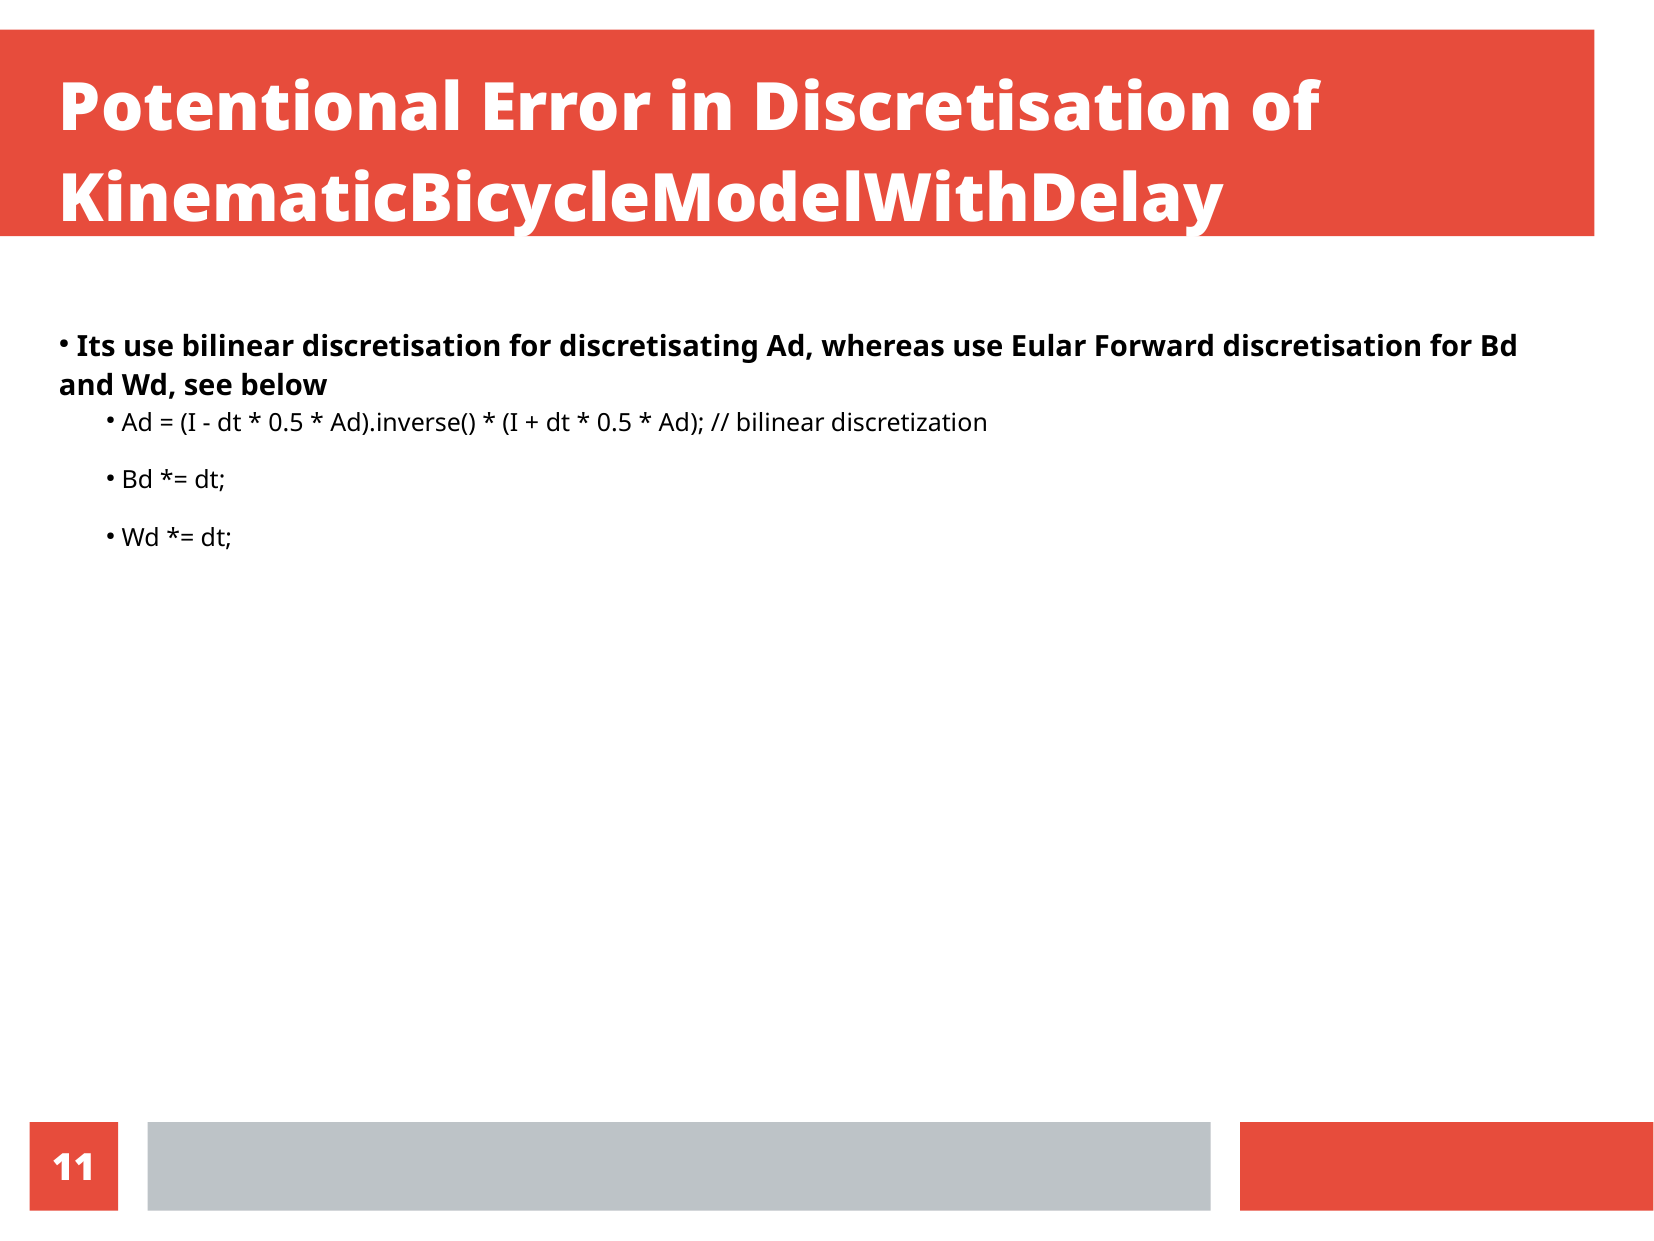

# Potentional Error in Discretisation of KinematicBicycleModelWithDelay
 Its use bilinear discretisation for discretisating Ad, whereas use Eular Forward discretisation for Bd and Wd, see below
 Ad = (I - dt * 0.5 * Ad).inverse() * (I + dt * 0.5 * Ad); // bilinear discretization
 Bd *= dt;
 Wd *= dt;
11